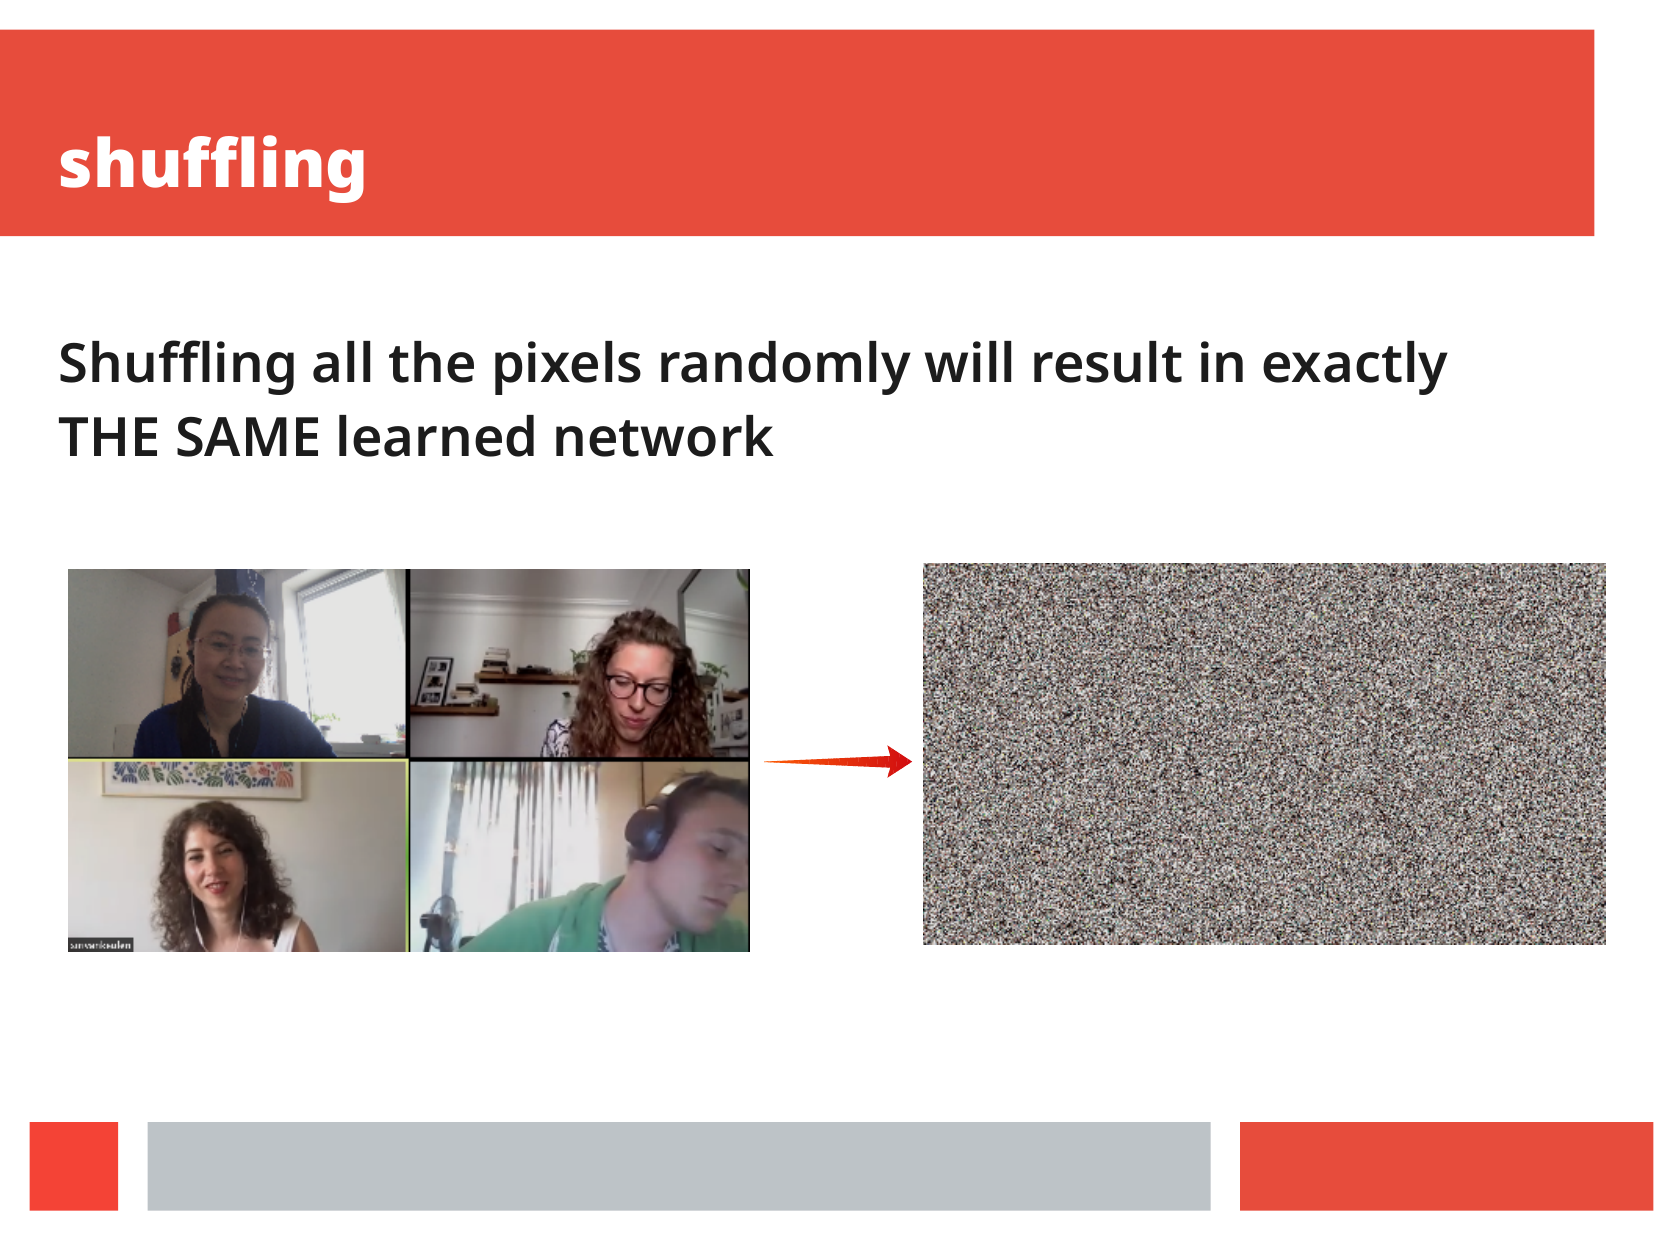

# shuffling
Shuffling all the pixels randomly will result in exactly THE SAME learned network